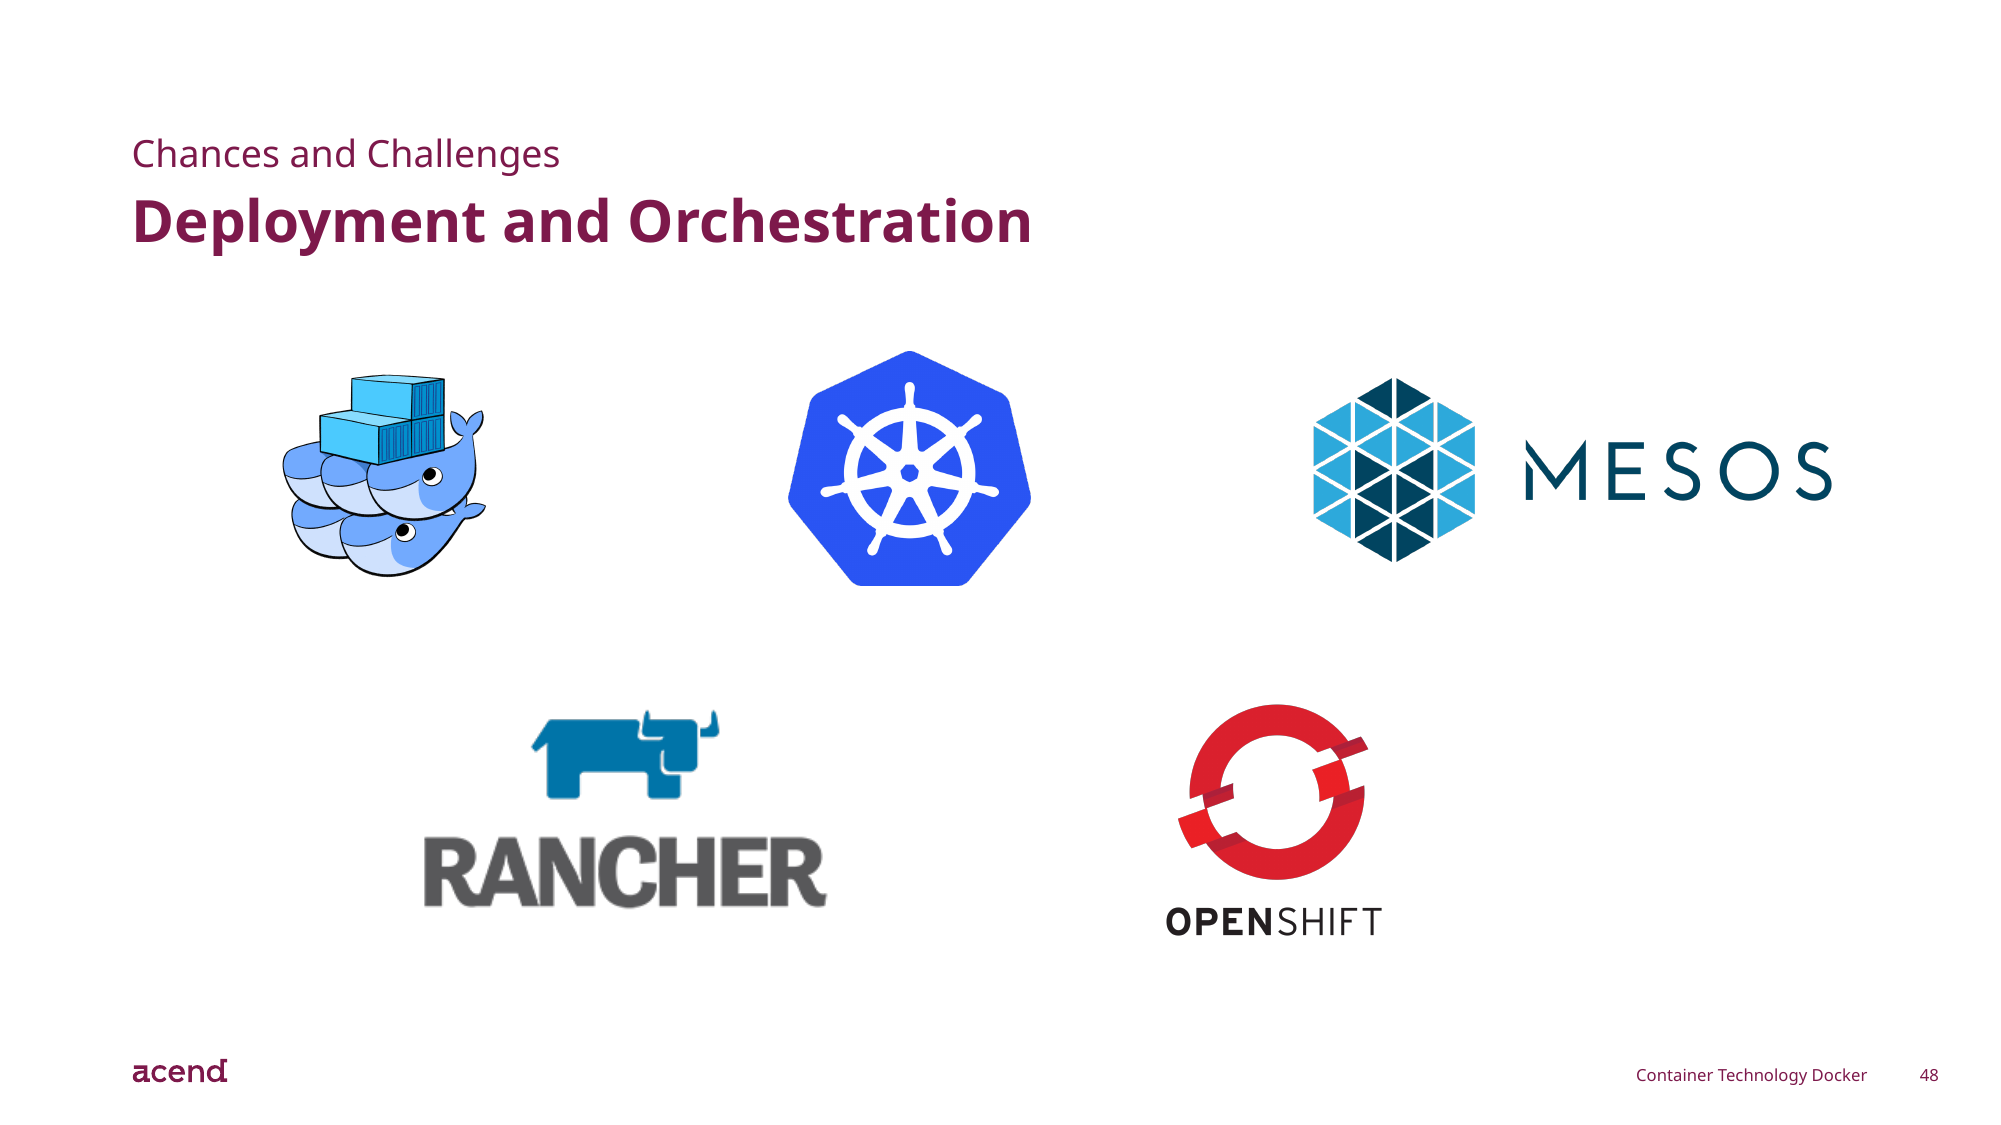

# Chances and Challenges
Deployment and Orchestration
Container Technology Docker
48